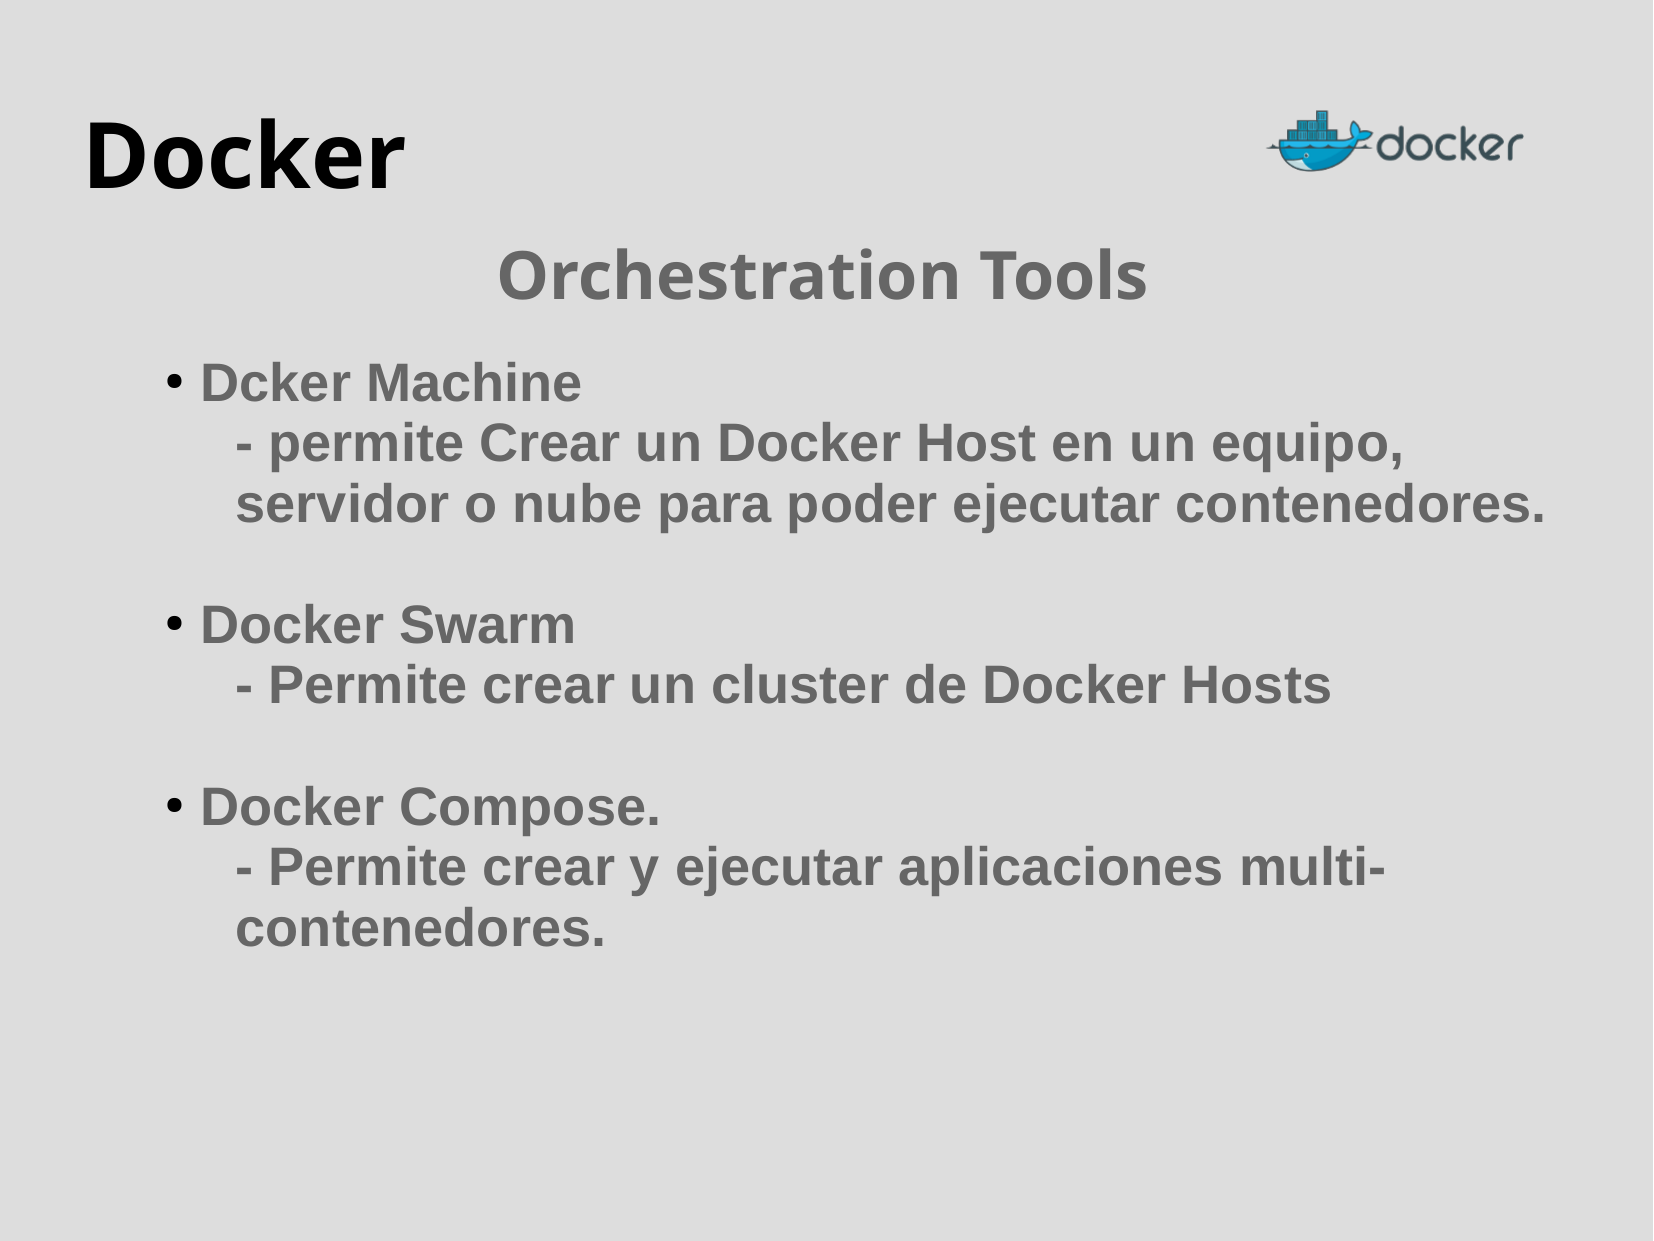

# Docker
Orchestration Tools
Dcker Machine
- permite Crear un Docker Host en un equipo, servidor o nube para poder ejecutar contenedores.
Docker Swarm
- Permite crear un cluster de Docker Hosts
Docker Compose.
- Permite crear y ejecutar aplicaciones multi-contenedores.